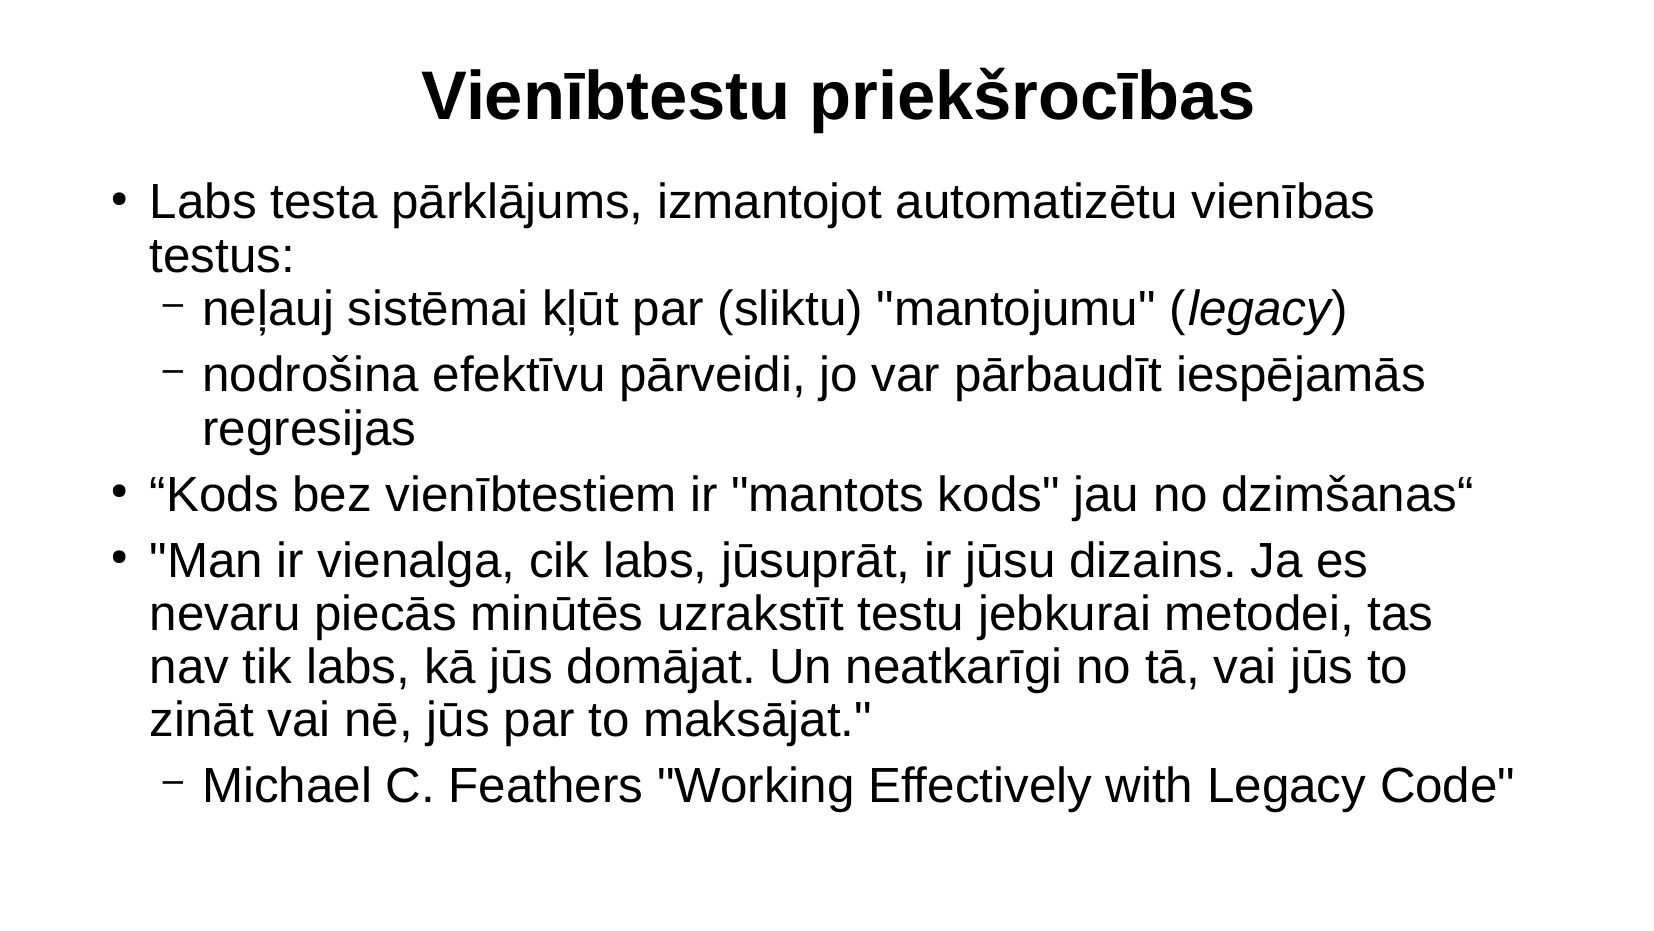

# Vienībtestu priekšrocības
Labs testa pārklājums, izmantojot automatizētu vienības testus:
neļauj sistēmai kļūt par (sliktu) "mantojumu" (legacy)
nodrošina efektīvu pārveidi, jo var pārbaudīt iespējamās regresijas
“Kods bez vienībtestiem ir "mantots kods" jau no dzimšanas“
"Man ir vienalga, cik labs, jūsuprāt, ir jūsu dizains. Ja es nevaru piecās minūtēs uzrakstīt testu jebkurai metodei, tas nav tik labs, kā jūs domājat. Un neatkarīgi no tā, vai jūs to zināt vai nē, jūs par to maksājat."
Michael C. Feathers "Working Effectively with Legacy Code"